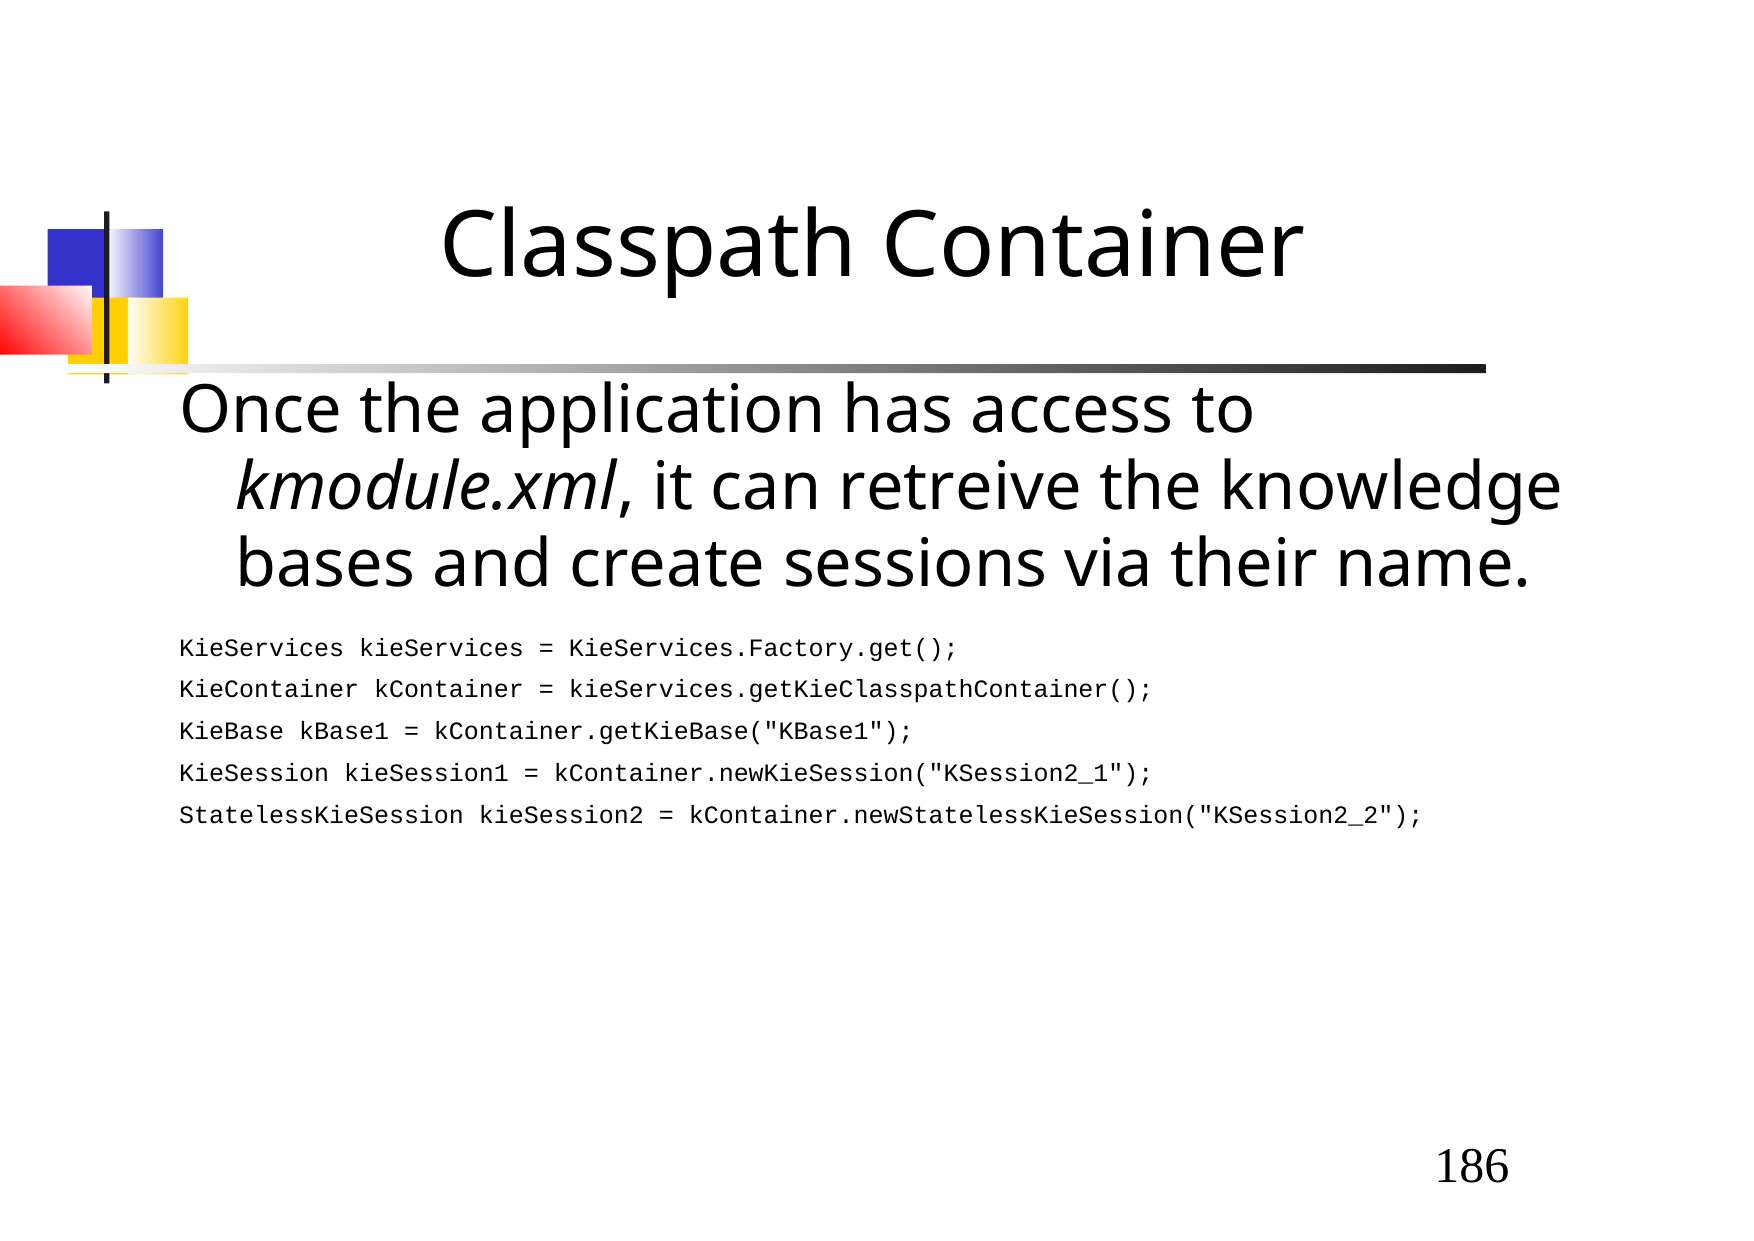

# Classpath Container
Once the application has access to kmodule.xml, it can retreive the knowledge bases and create sessions via their name.
KieServices kieServices = KieServices.Factory.get();
KieContainer kContainer = kieServices.getKieClasspathContainer();
KieBase kBase1 = kContainer.getKieBase("KBase1");
KieSession kieSession1 = kContainer.newKieSession("KSession2_1");
StatelessKieSession kieSession2 = kContainer.newStatelessKieSession("KSession2_2");